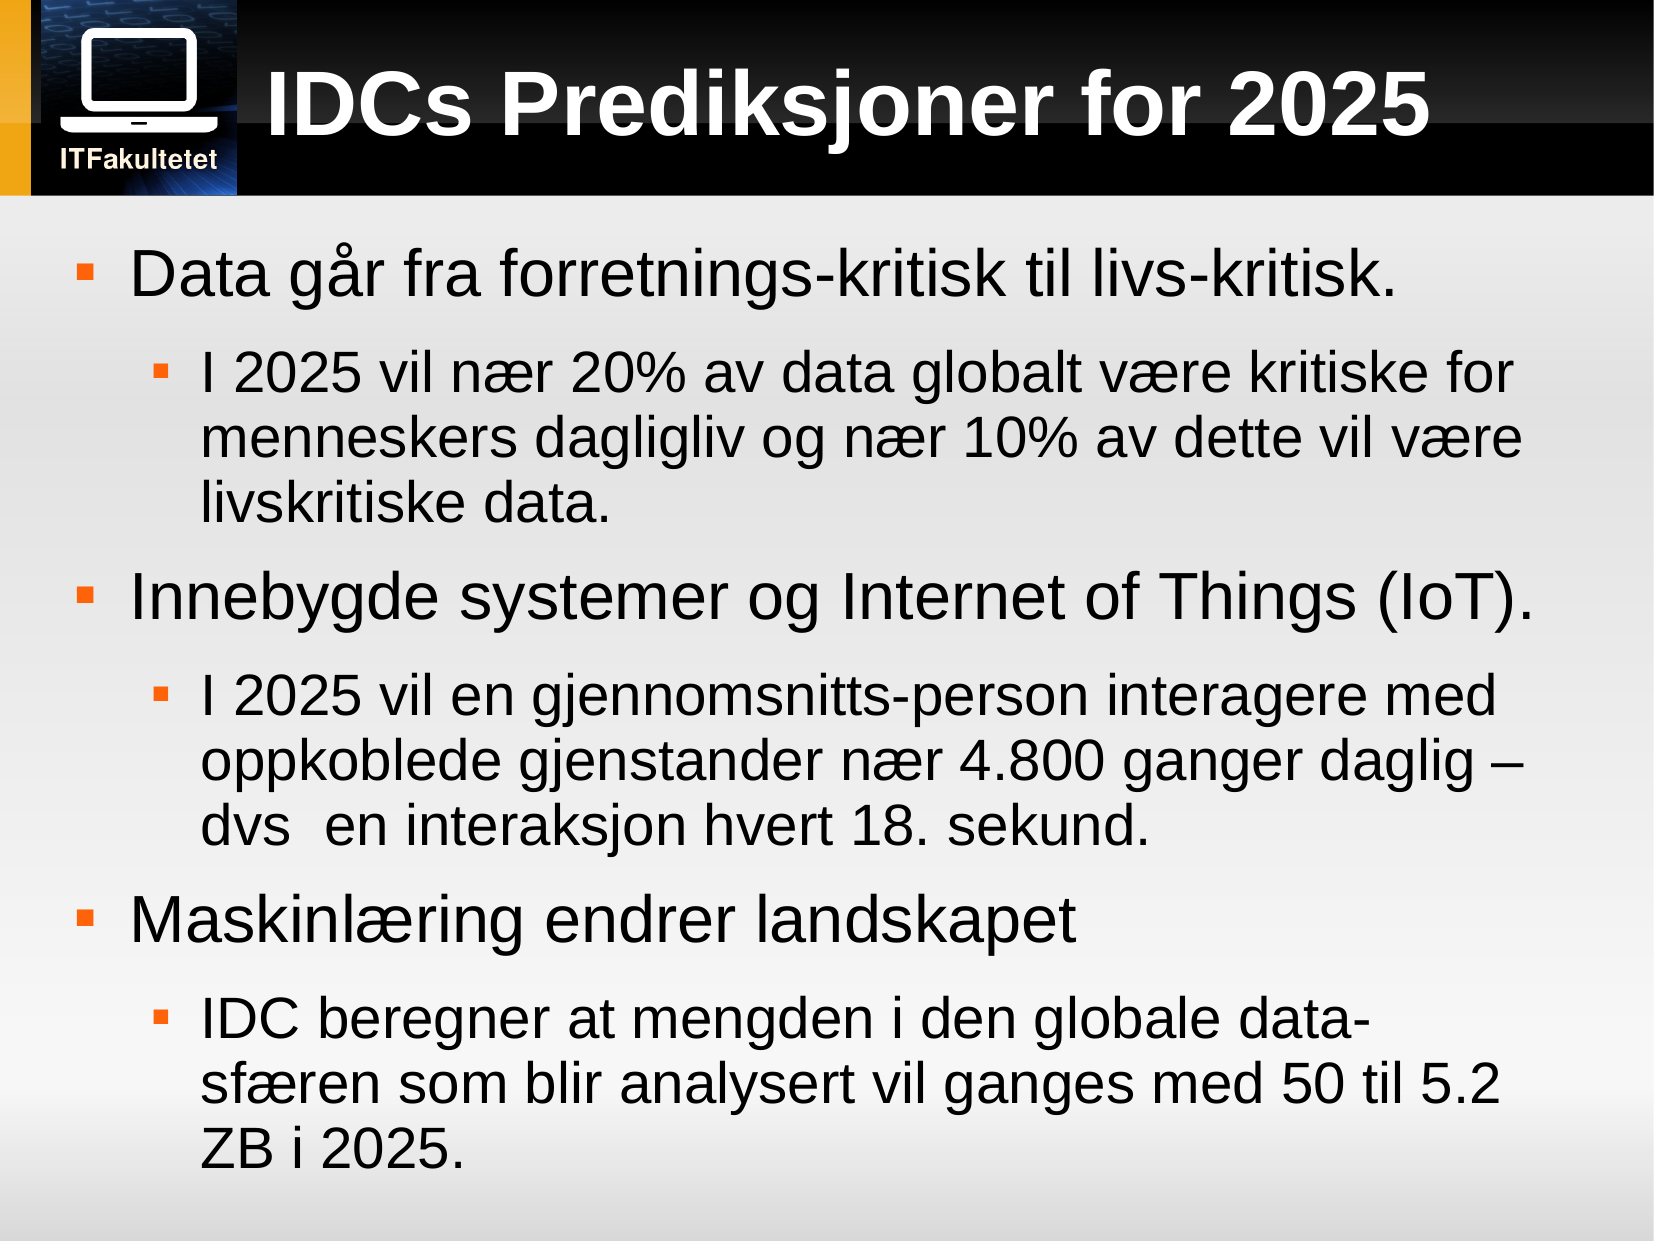

# IDCs Prediksjoner for 2025
Data går fra forretnings-kritisk til livs-kritisk.
I 2025 vil nær 20% av data globalt være kritiske for menneskers dagligliv og nær 10% av dette vil være livskritiske data.
Innebygde systemer og Internet of Things (IoT).
I 2025 vil en gjennomsnitts-person interagere med oppkoblede gjenstander nær 4.800 ganger daglig – dvs en interaksjon hvert 18. sekund.
Maskinlæring endrer landskapet
IDC beregner at mengden i den globale data-sfæren som blir analysert vil ganges med 50 til 5.2 ZB i 2025.